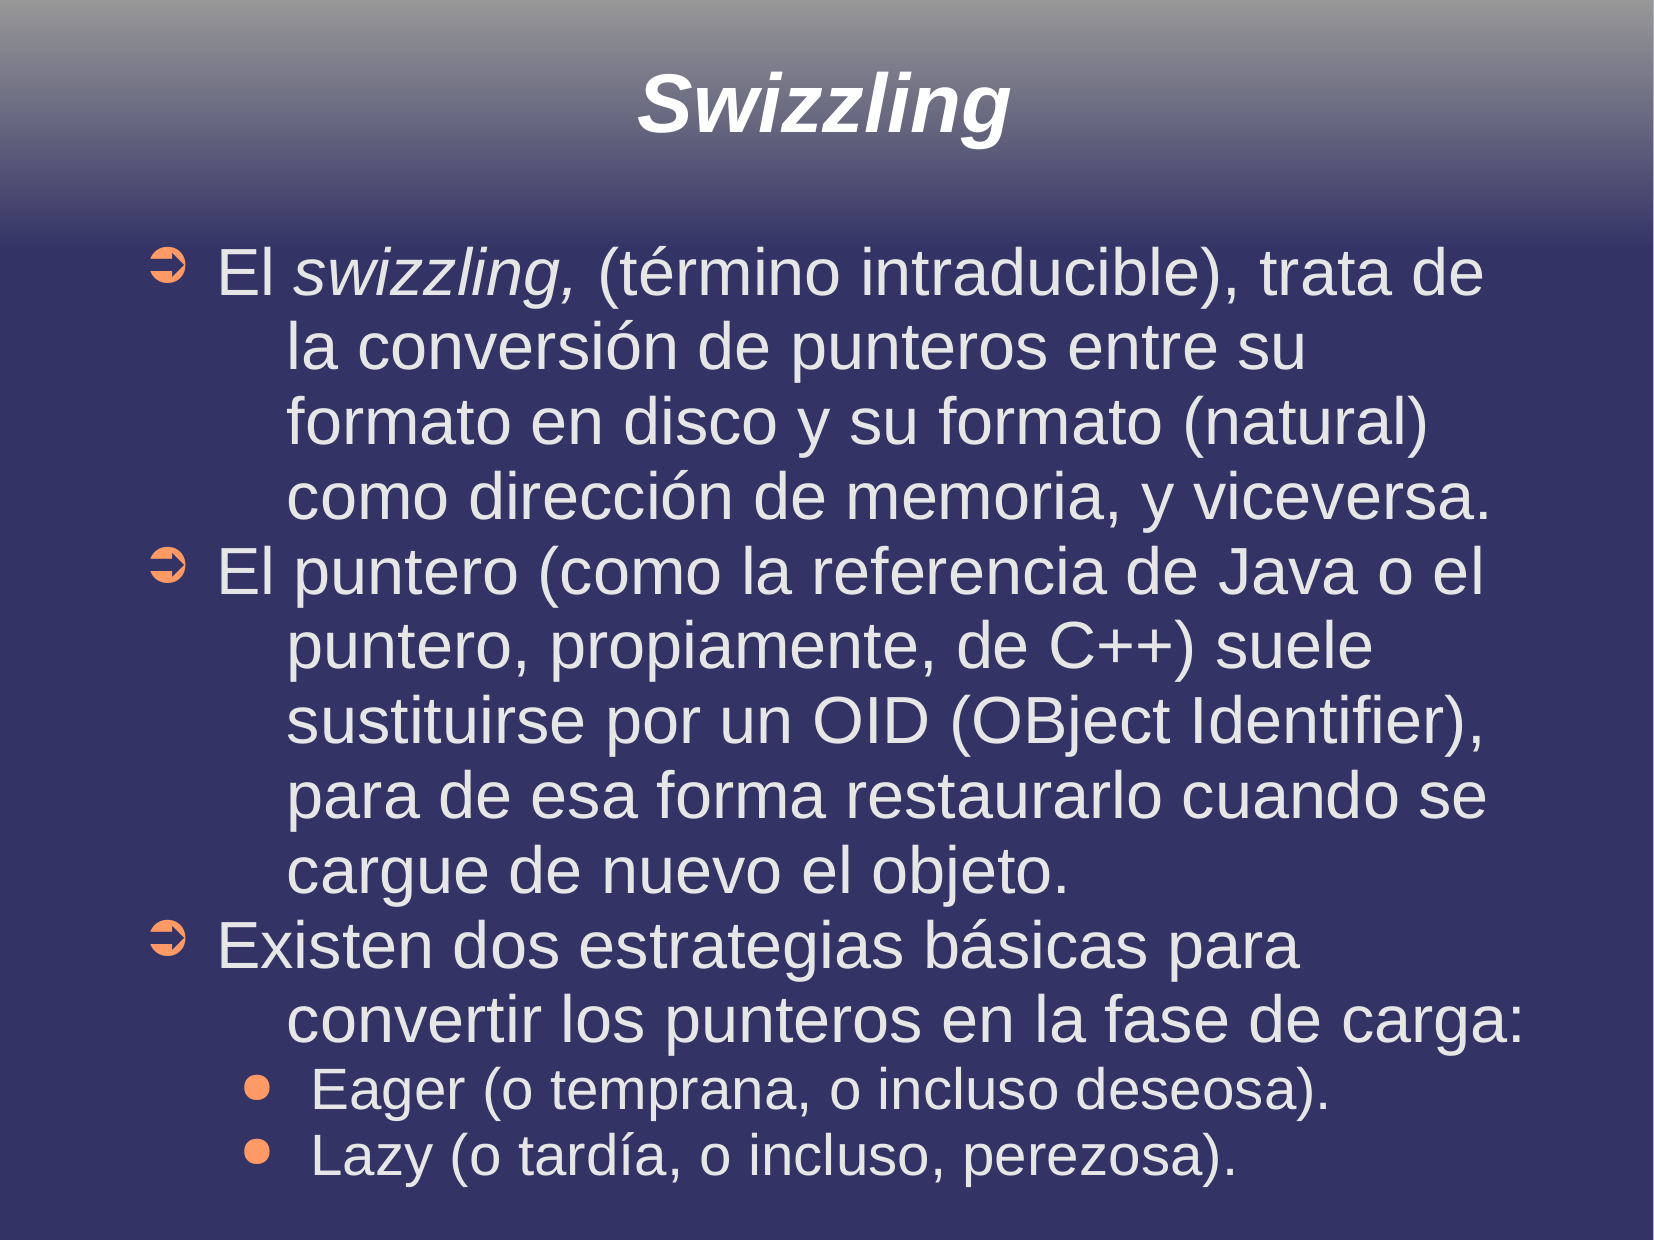

# Swizzling
El swizzling, (término intraducible), trata de la conversión de punteros entre su formato en disco y su formato (natural) como dirección de memoria, y viceversa.
El puntero (como la referencia de Java o el puntero, propiamente, de C++) suele sustituirse por un OID (OBject Identifier), para de esa forma restaurarlo cuando se cargue de nuevo el objeto.
Existen dos estrategias básicas para convertir los punteros en la fase de carga:
Eager (o temprana, o incluso deseosa).
Lazy (o tardía, o incluso, perezosa).